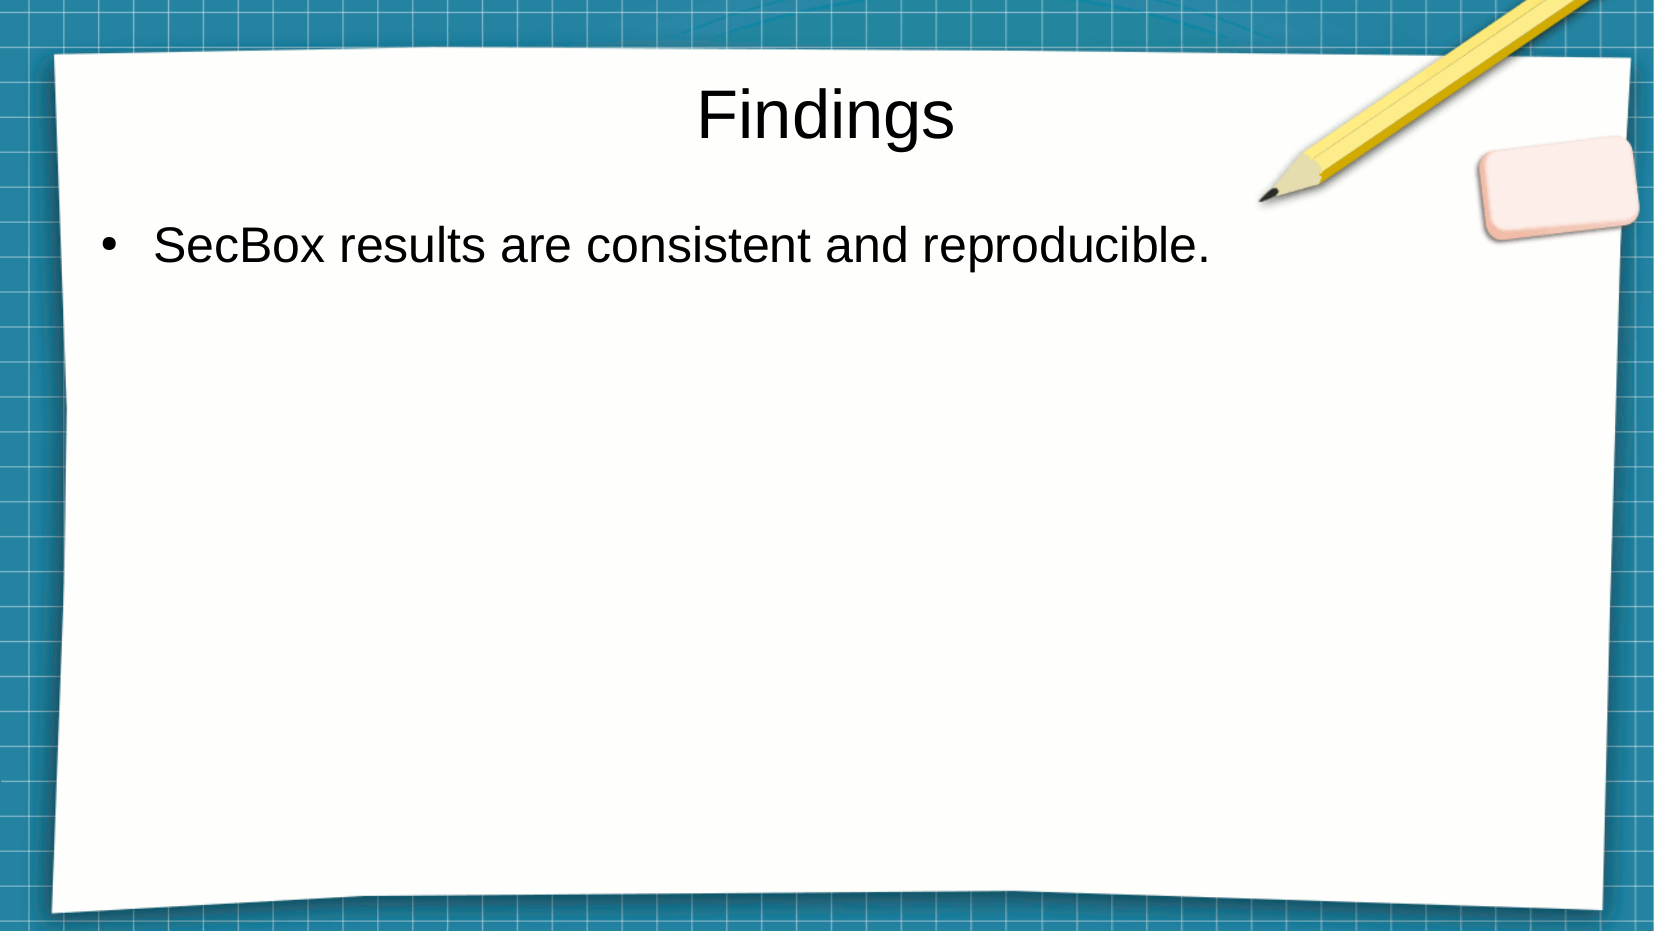

# Findings
SecBox results are consistent and reproducible.